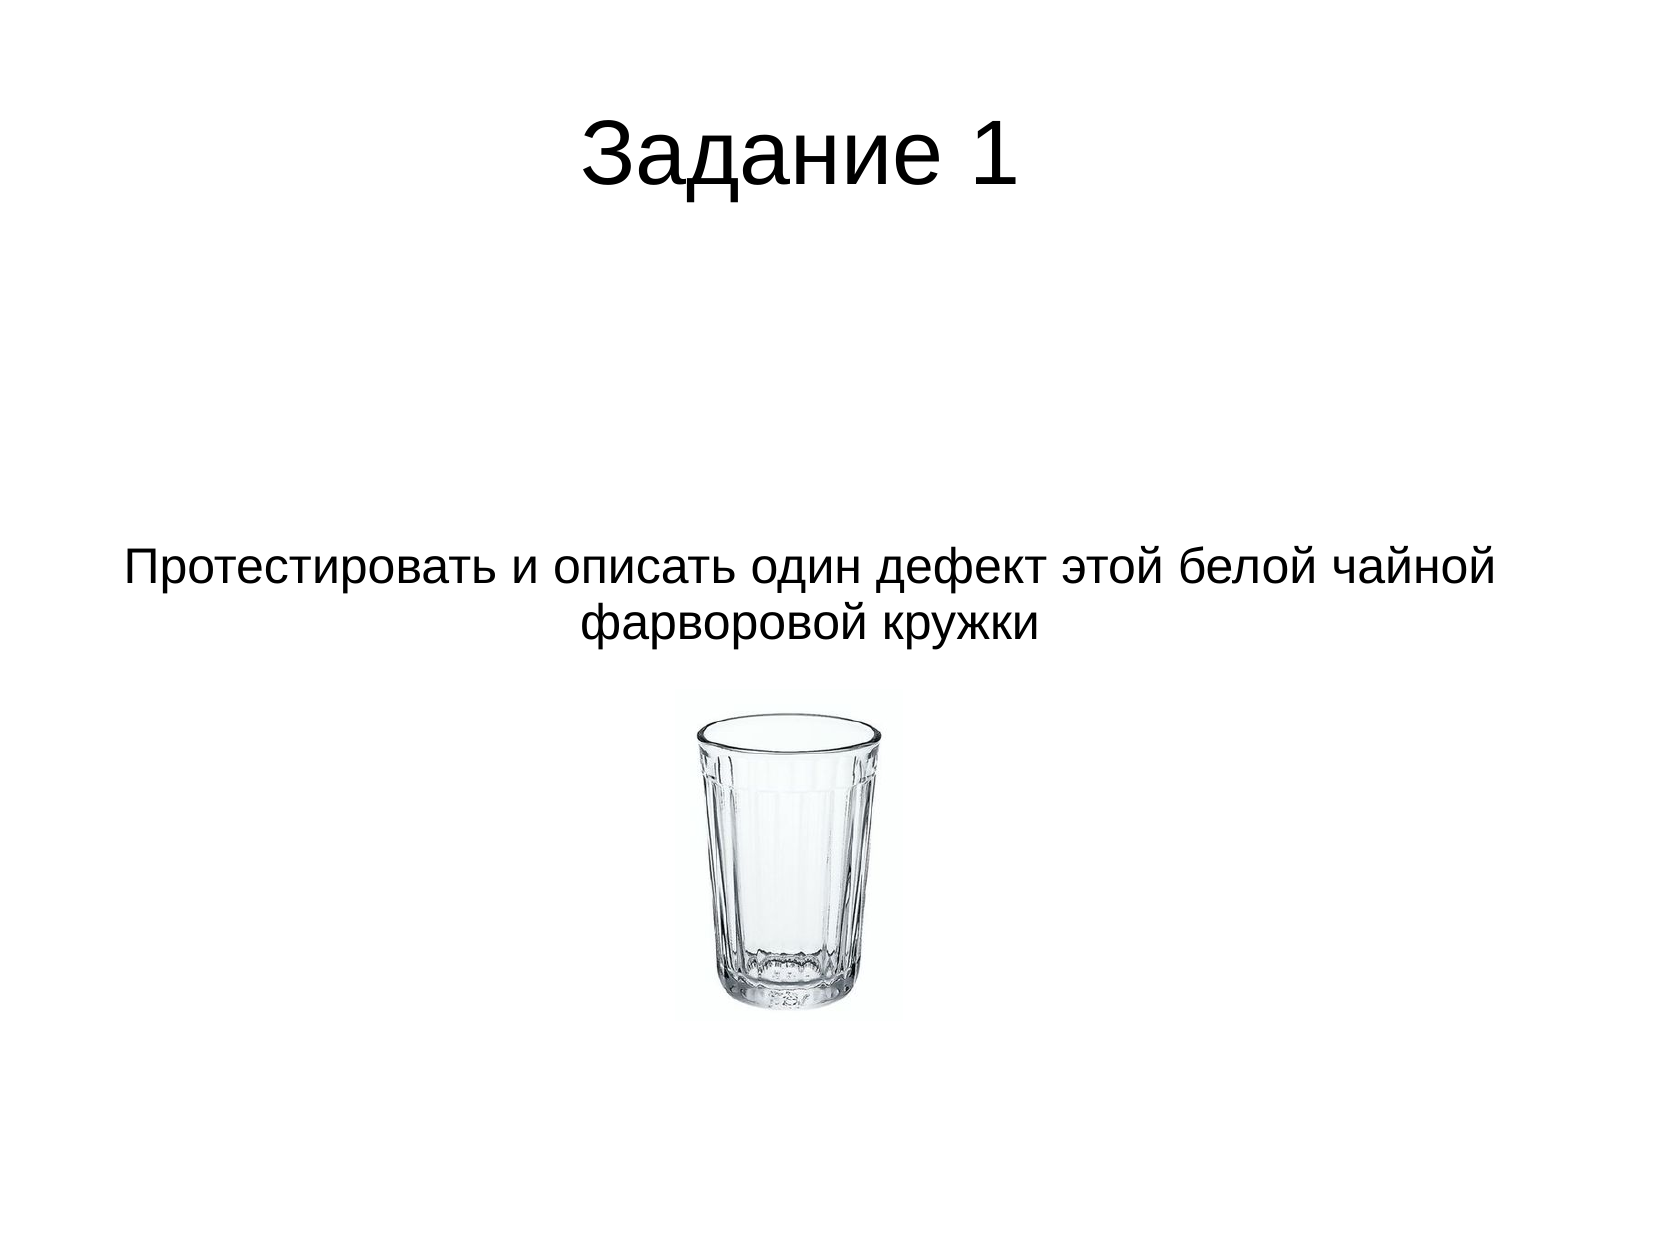

# Задание 1
Протестировать и описать один дефект этой белой чайной фарворовой кружки